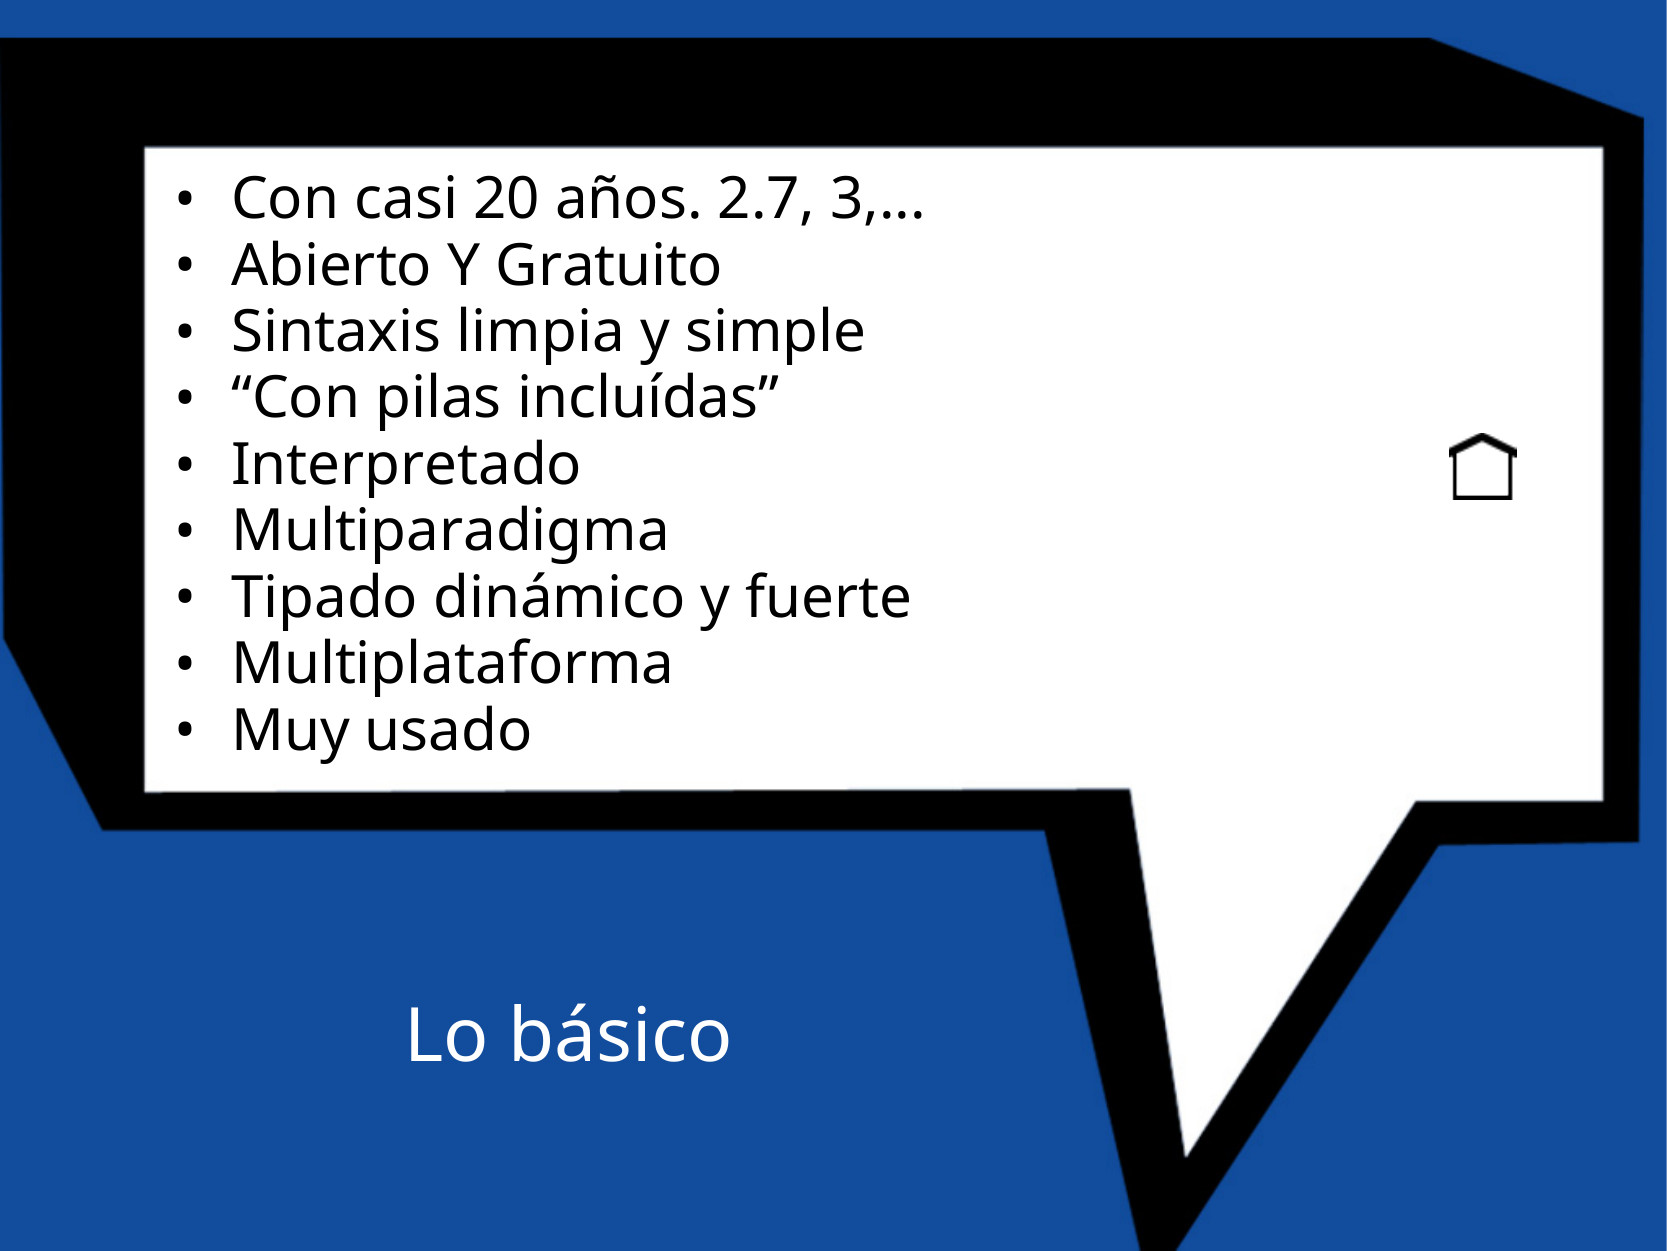

Con casi 20 años. 2.7, 3,...
Abierto Y Gratuito
Sintaxis limpia y simple
“Con pilas incluídas”
Interpretado
Multiparadigma
Tipado dinámico y fuerte
Multiplataforma
Muy usado
# Lo básico